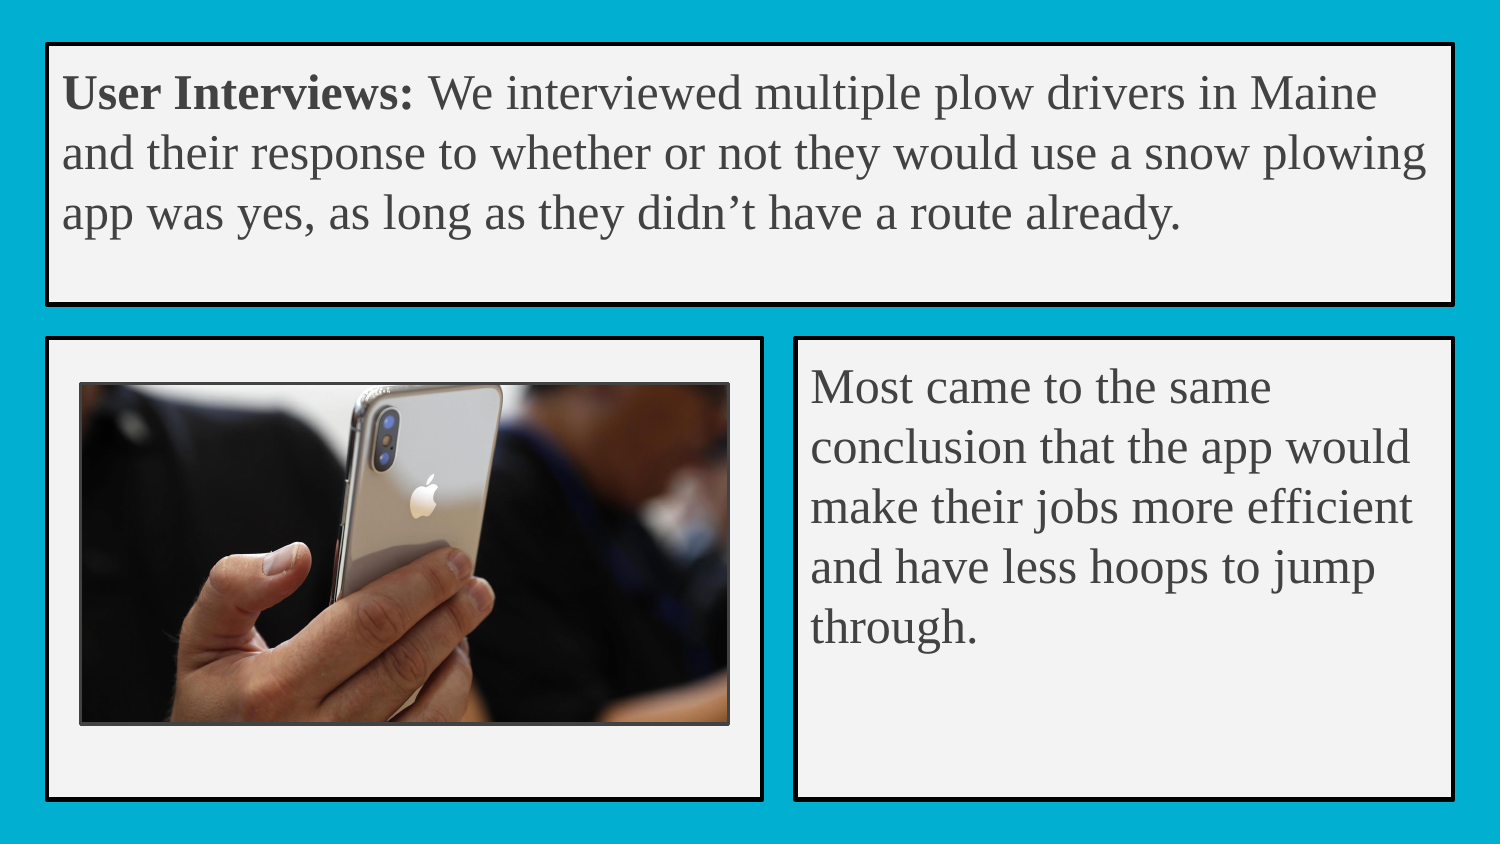

# User Interviews: We interviewed multiple plow drivers in Maine and their response to whether or not they would use a snow plowing app was yes, as long as they didn’t have a route already.
Most came to the same conclusion that the app would make their jobs more efficient and have less hoops to jump through.